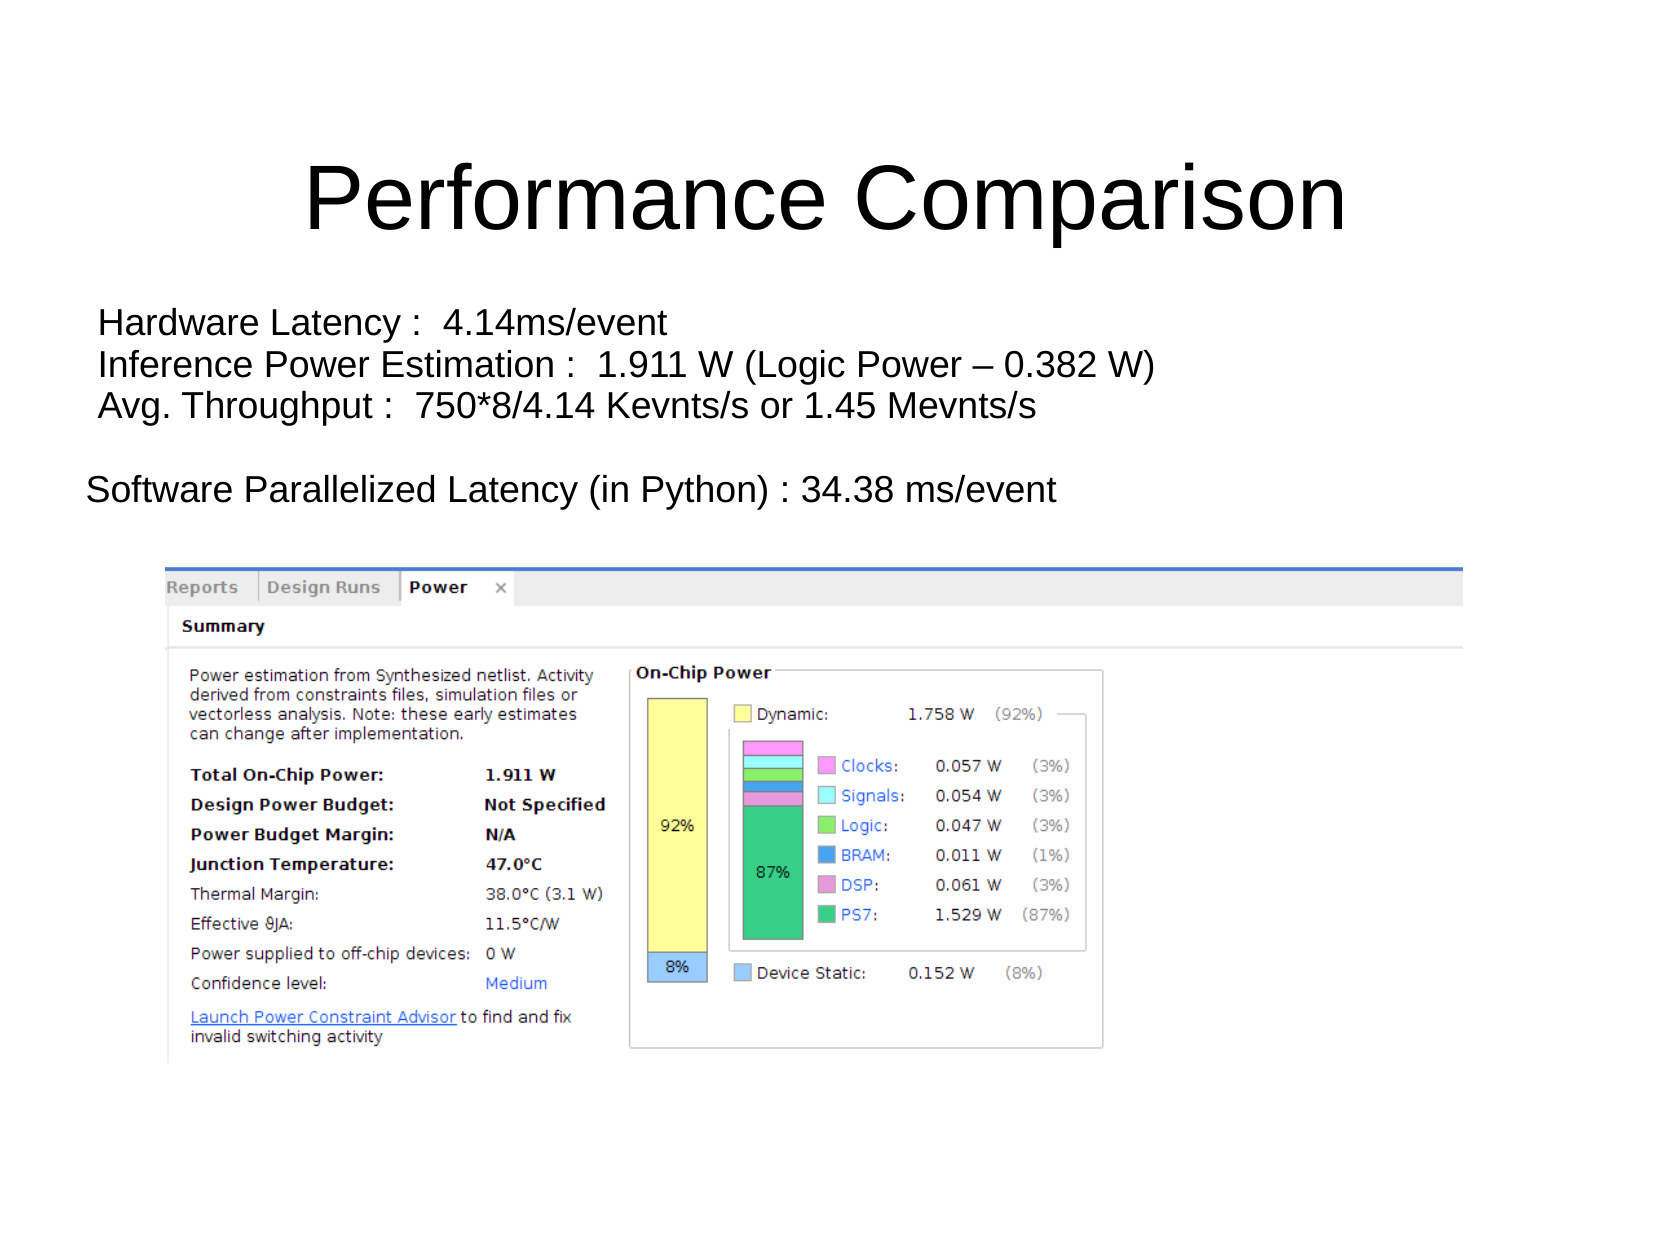

# Performance Comparison
Hardware Latency : 4.14ms/event
Inference Power Estimation : 1.911 W (Logic Power – 0.382 W)
Avg. Throughput : 750*8/4.14 Kevnts/s or 1.45 Mevnts/s
Software Parallelized Latency (in Python) : 34.38 ms/event